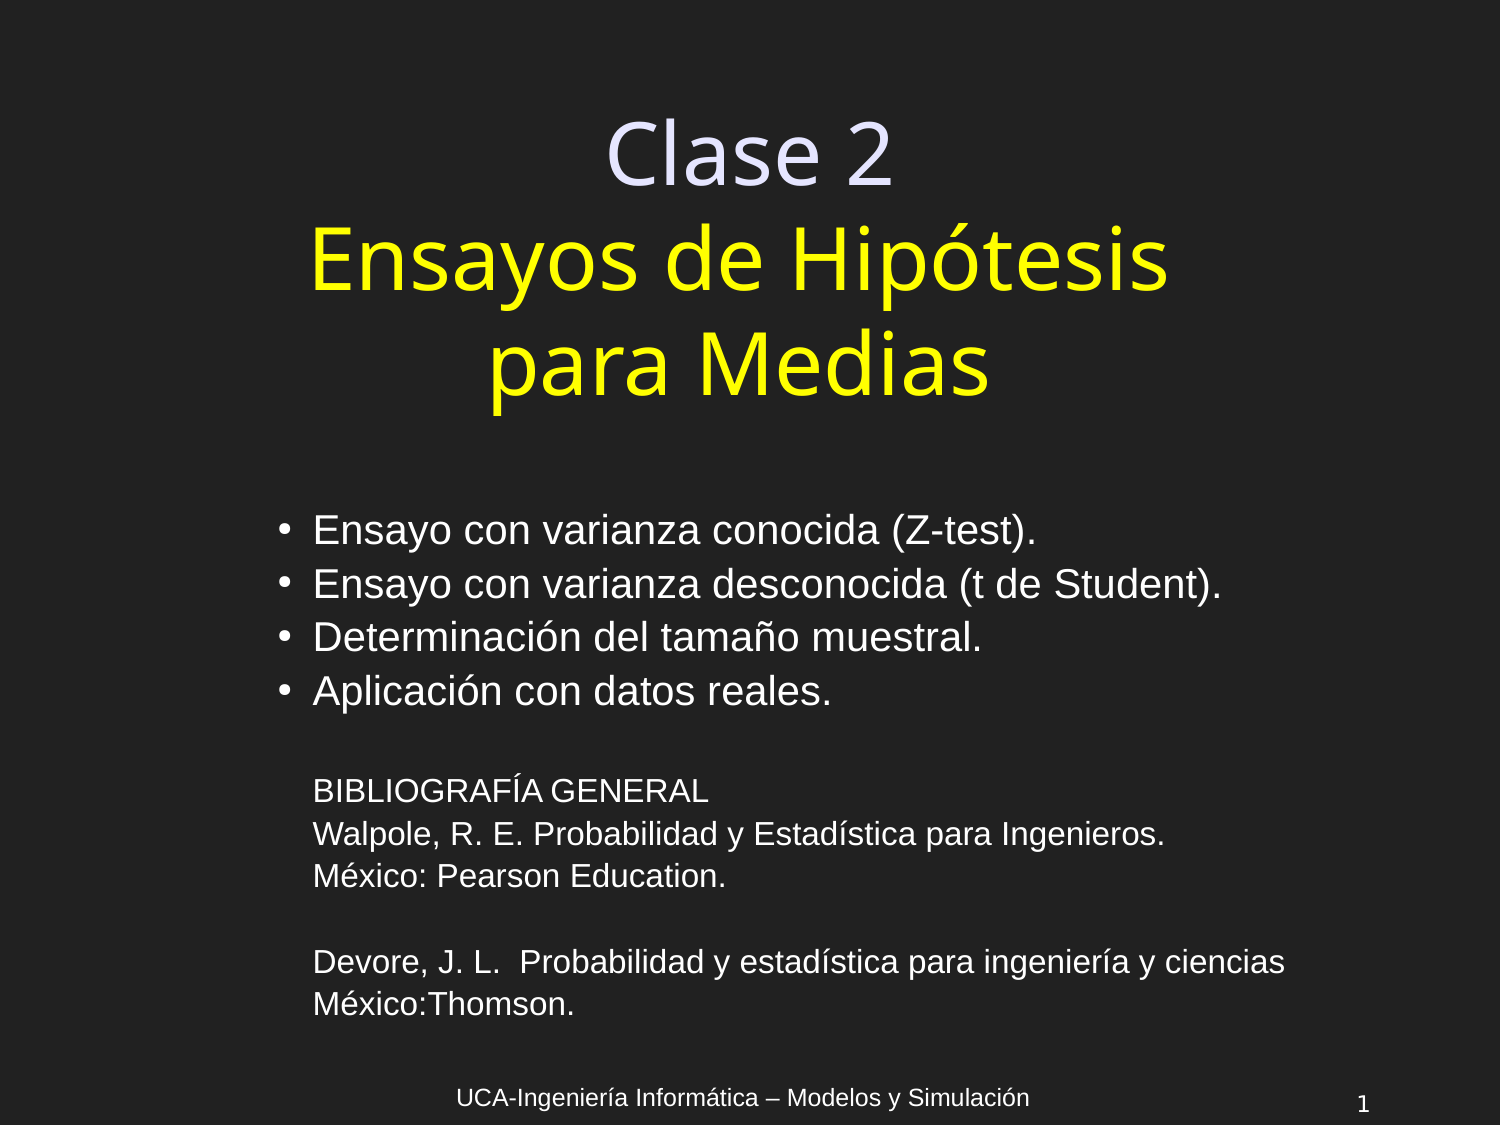

# Clase 2 Ensayos de Hipótesis para Medias
Ensayo con varianza conocida (Z-test).
Ensayo con varianza desconocida (t de Student).
Determinación del tamaño muestral.
Aplicación con datos reales.
BIBLIOGRAFÍA GENERAL
Walpole, R. E. Probabilidad y Estadística para Ingenieros.
México: Pearson Education.
Devore, J. L. Probabilidad y estadística para ingeniería y ciencias
México:Thomson.